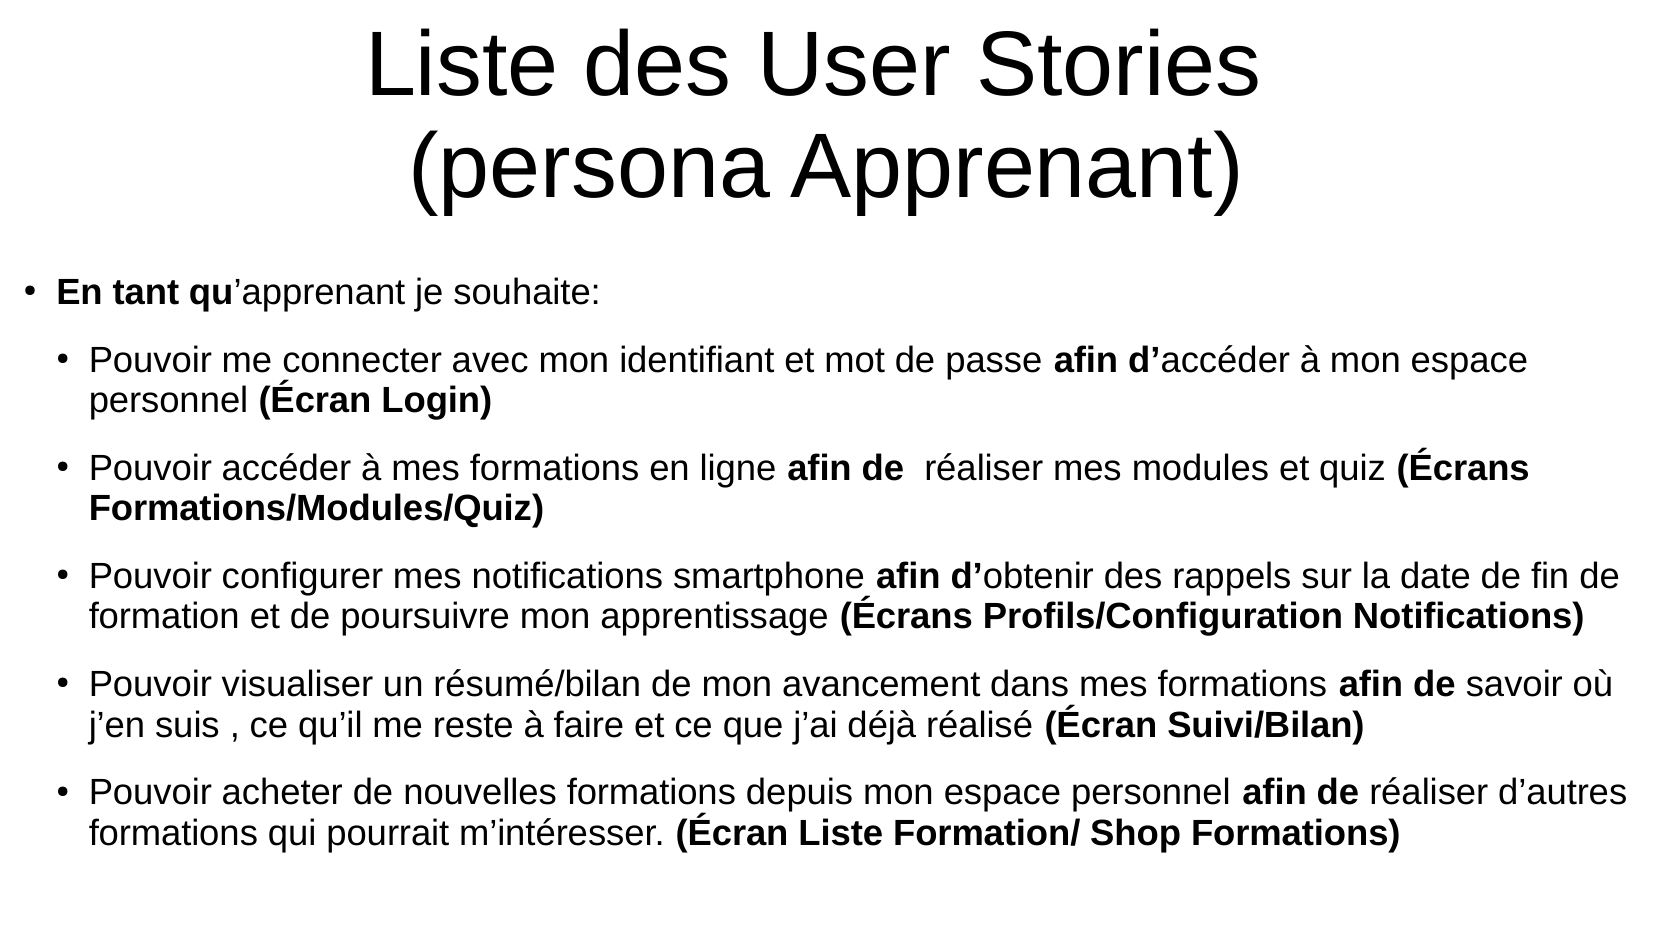

# Liste des User Stories (persona Apprenant)
En tant qu’apprenant je souhaite:
Pouvoir me connecter avec mon identifiant et mot de passe afin d’accéder à mon espace personnel (Écran Login)
Pouvoir accéder à mes formations en ligne afin de réaliser mes modules et quiz (Écrans Formations/Modules/Quiz)
Pouvoir configurer mes notifications smartphone afin d’obtenir des rappels sur la date de fin de formation et de poursuivre mon apprentissage (Écrans Profils/Configuration Notifications)
Pouvoir visualiser un résumé/bilan de mon avancement dans mes formations afin de savoir où j’en suis , ce qu’il me reste à faire et ce que j’ai déjà réalisé (Écran Suivi/Bilan)
Pouvoir acheter de nouvelles formations depuis mon espace personnel afin de réaliser d’autres formations qui pourrait m’intéresser. (Écran Liste Formation/ Shop Formations)